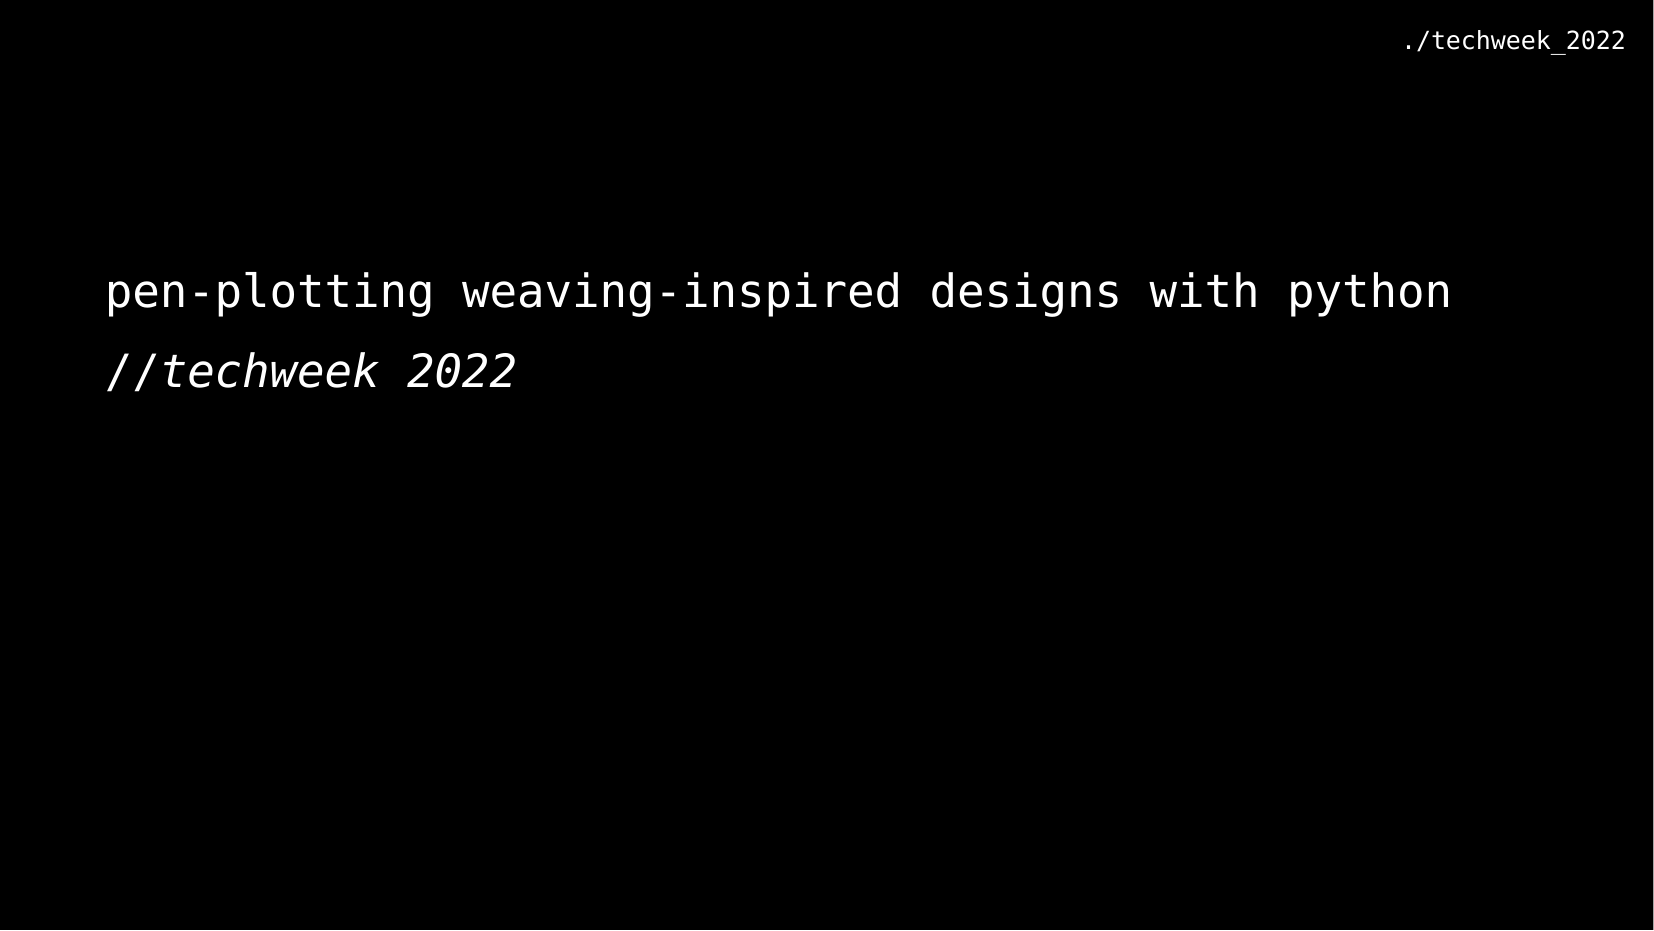

./techweek_2022
pen-plotting weaving-inspired designs with python
//techweek 2022